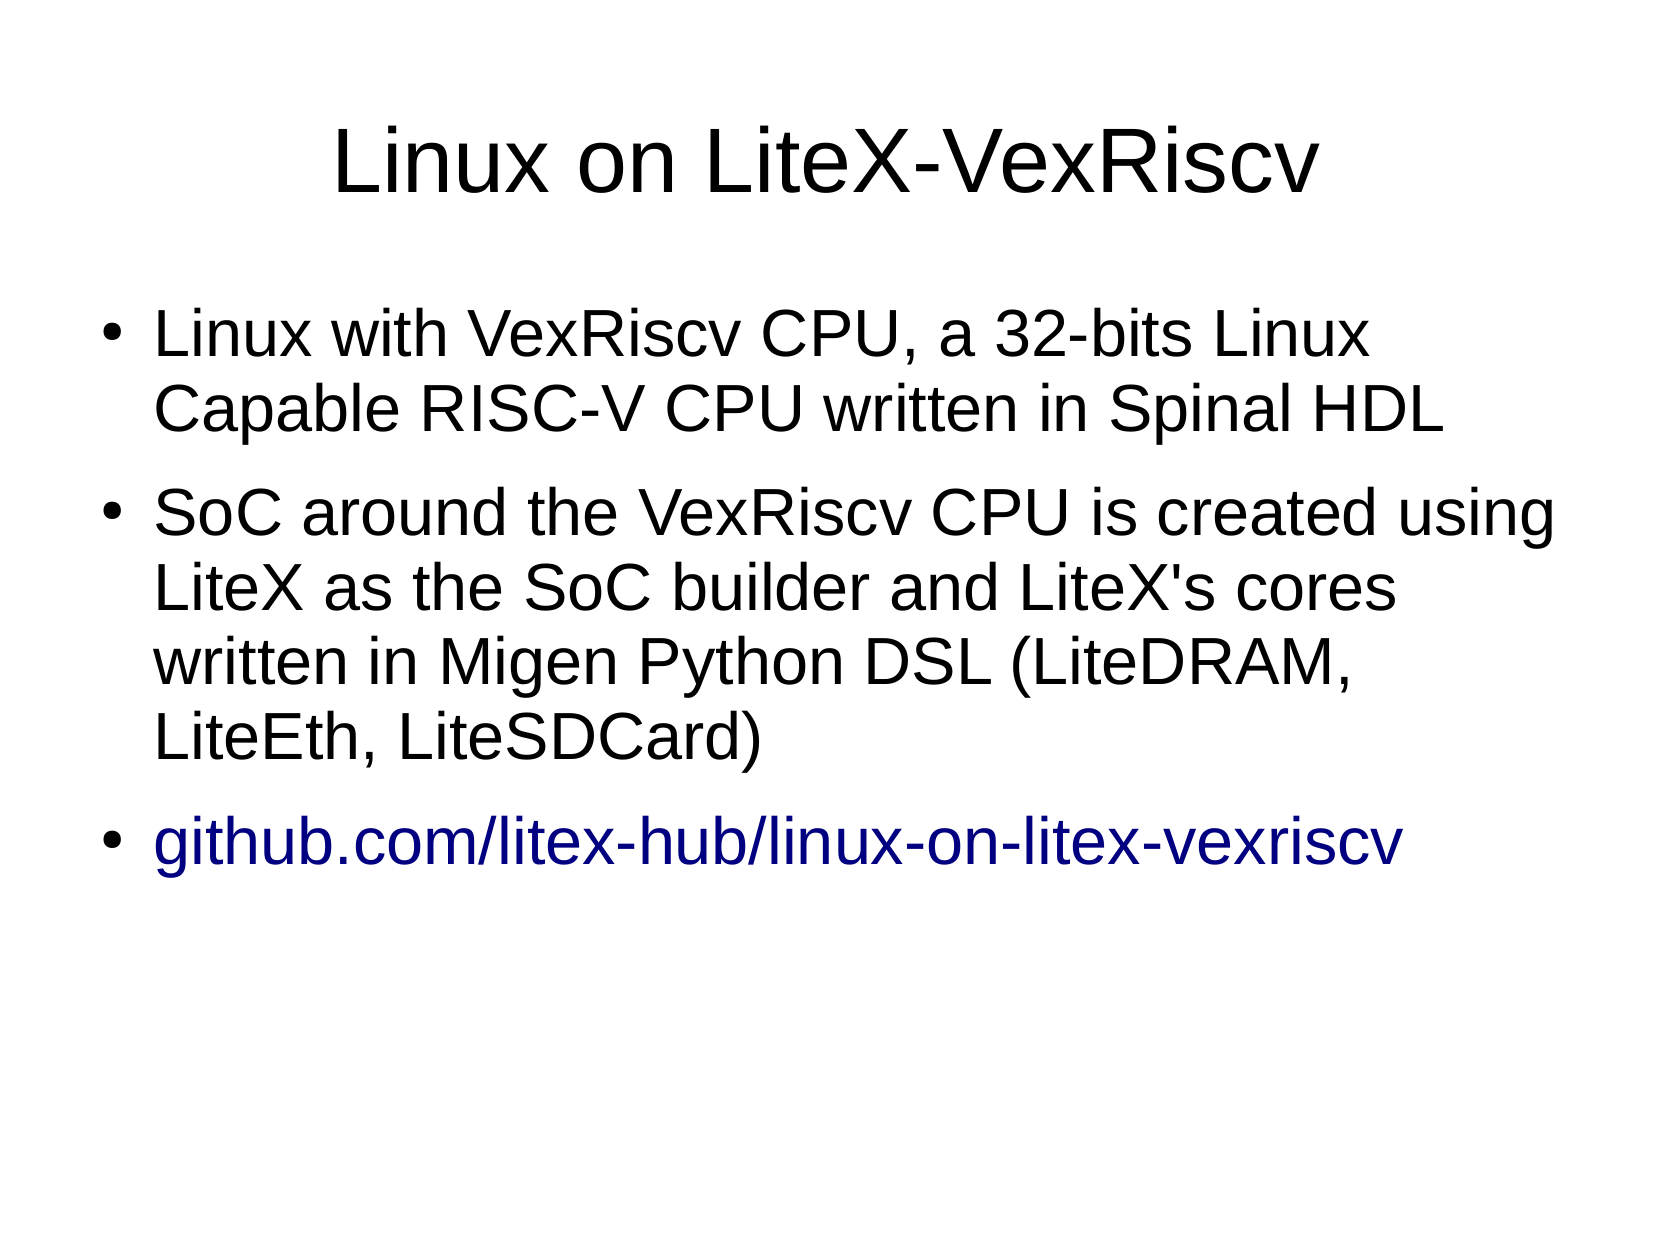

# Linux on LiteX-VexRiscv
Linux with VexRiscv CPU, a 32-bits Linux Capable RISC-V CPU written in Spinal HDL
SoC around the VexRiscv CPU is created using LiteX as the SoC builder and LiteX's cores written in Migen Python DSL (LiteDRAM, LiteEth, LiteSDCard)
github.com/litex-hub/linux-on-litex-vexriscv